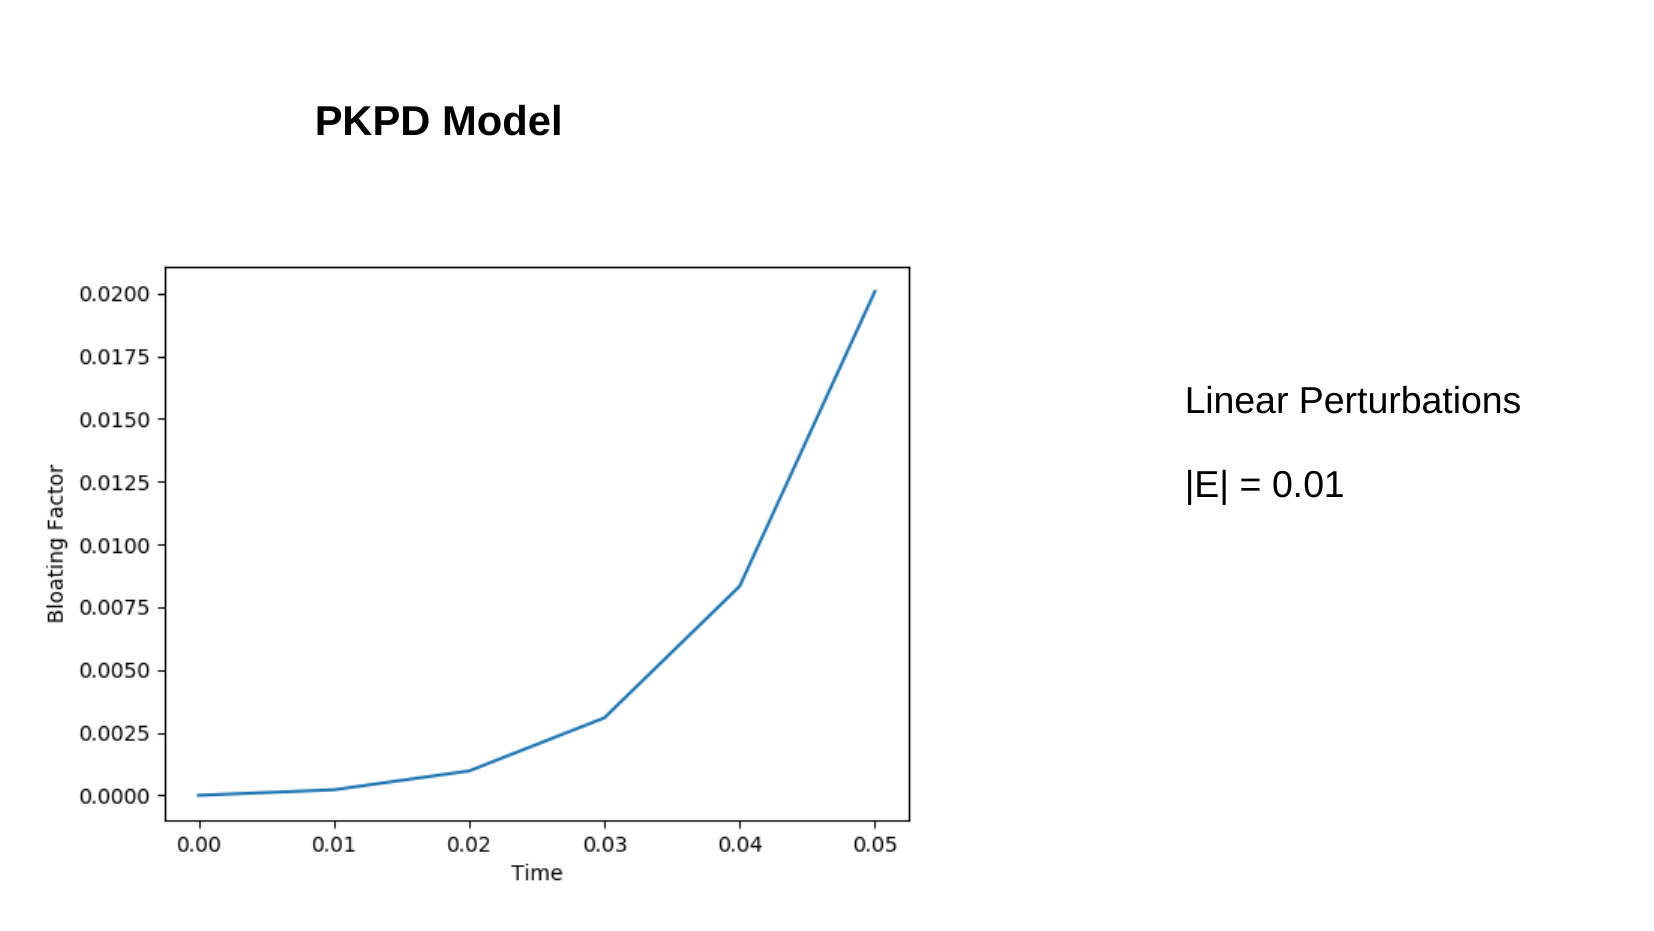

PKPD Model
Linear Perturbations
|E| = 0.01